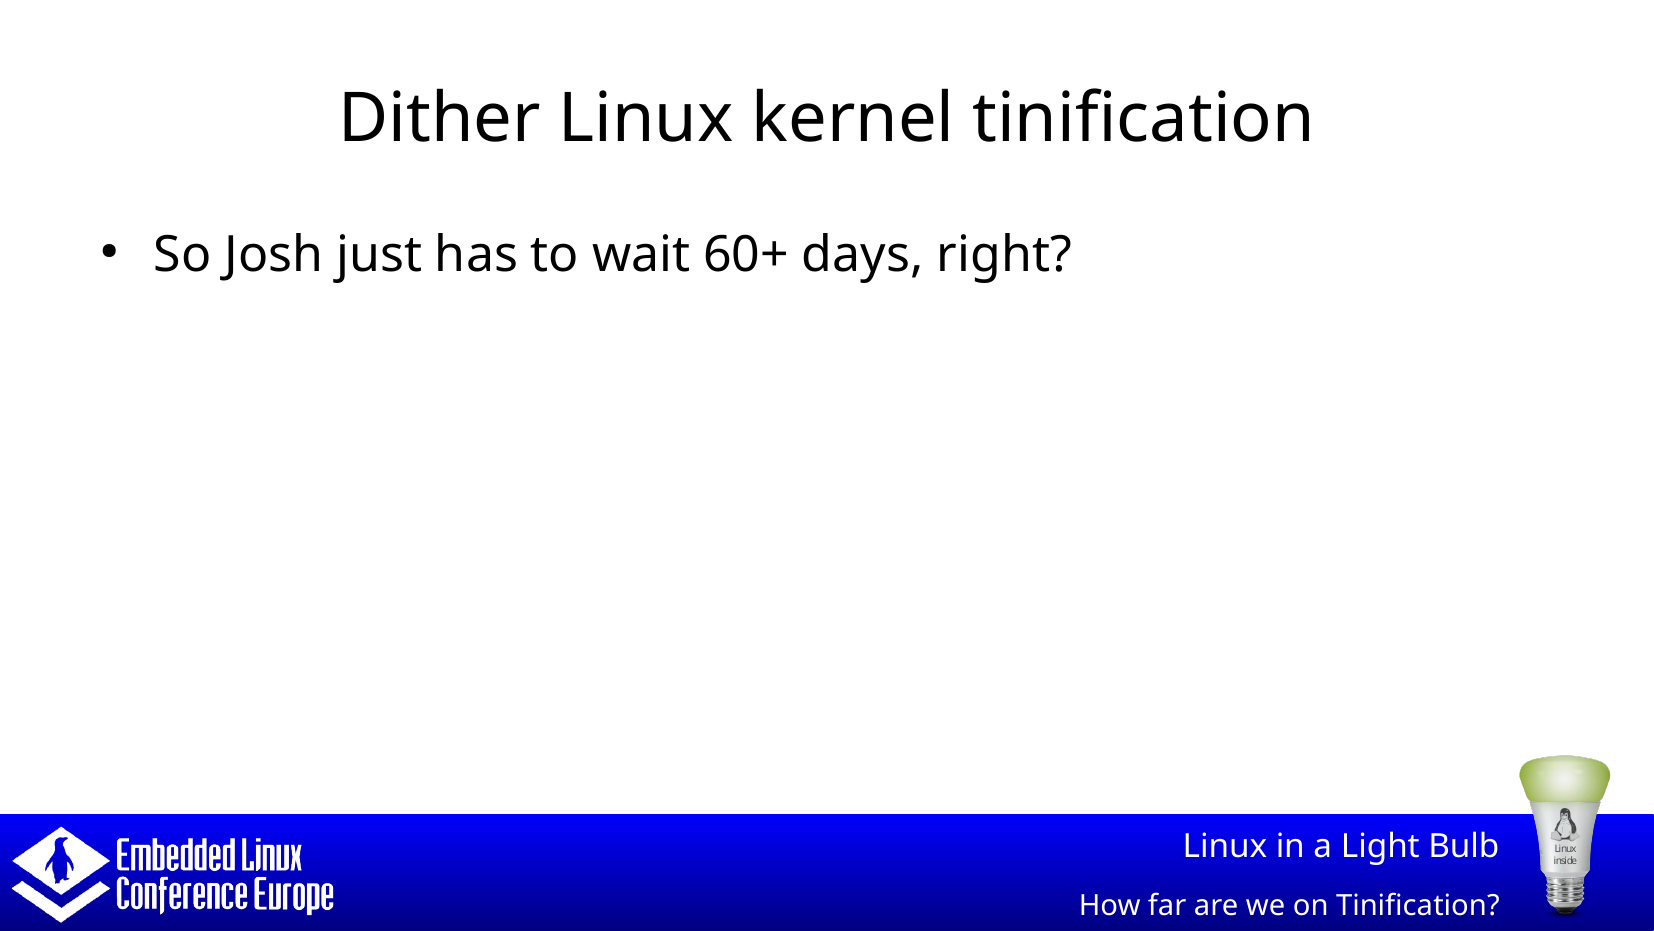

# Dither Linux kernel tinification
So Josh just has to wait 60+ days, right?
Linux in a Light Bulb